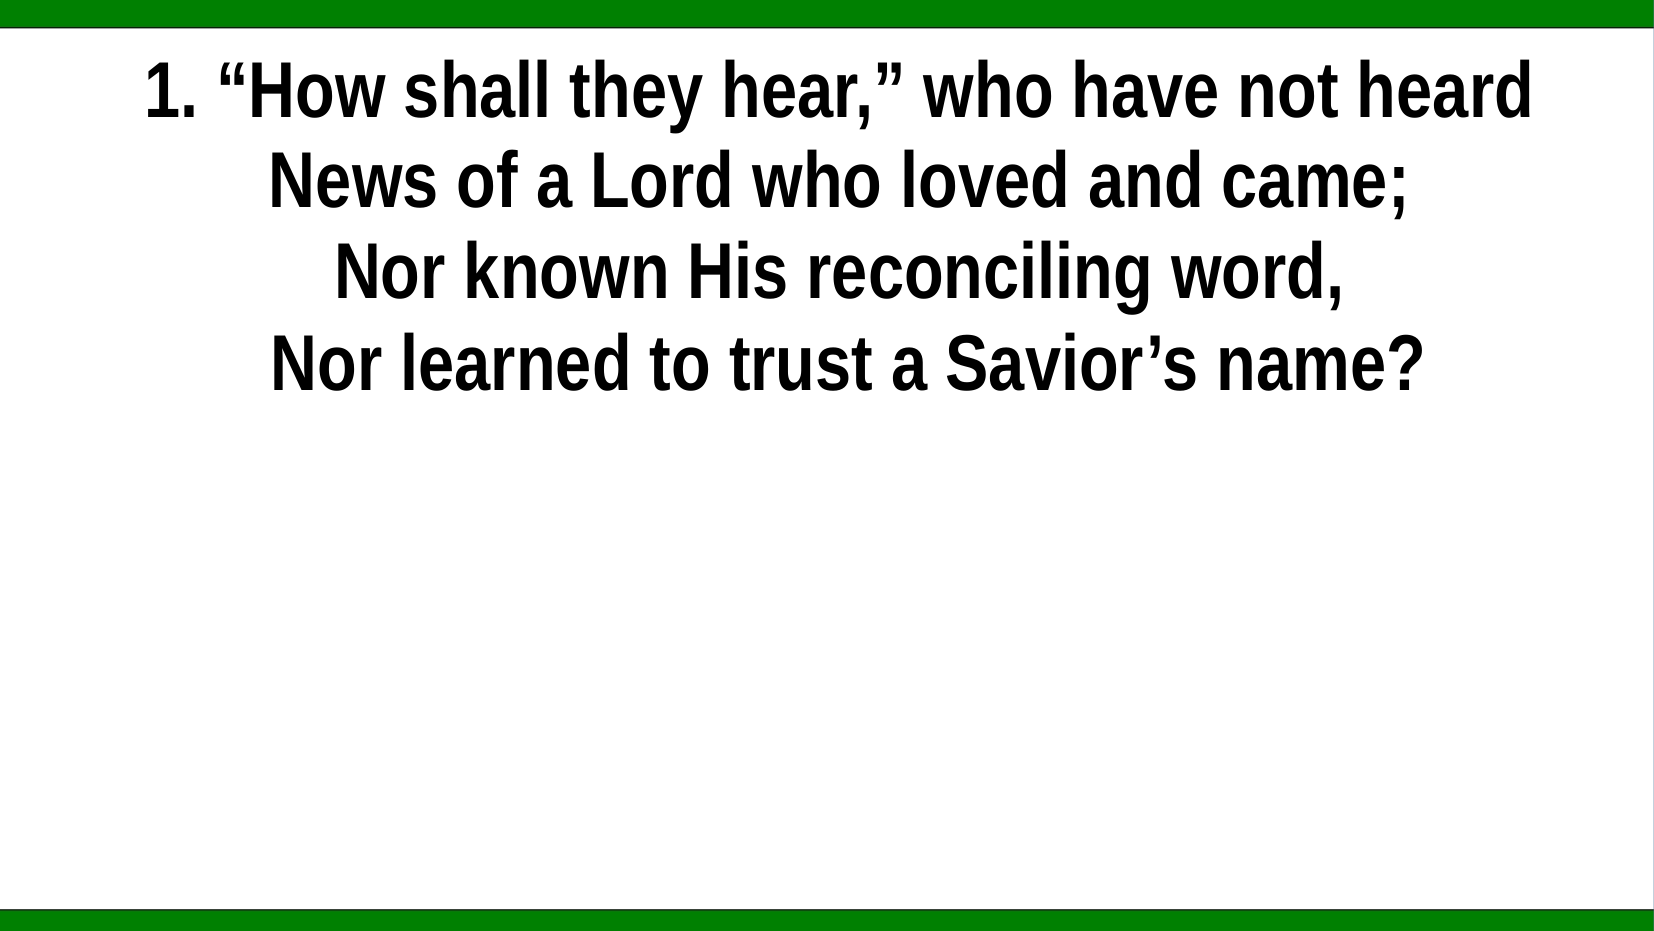

1. “How shall they hear,” who have not heard
News of a Lord who loved and came;
Nor known His reconciling word,
Nor learned to trust a Savior’s name?